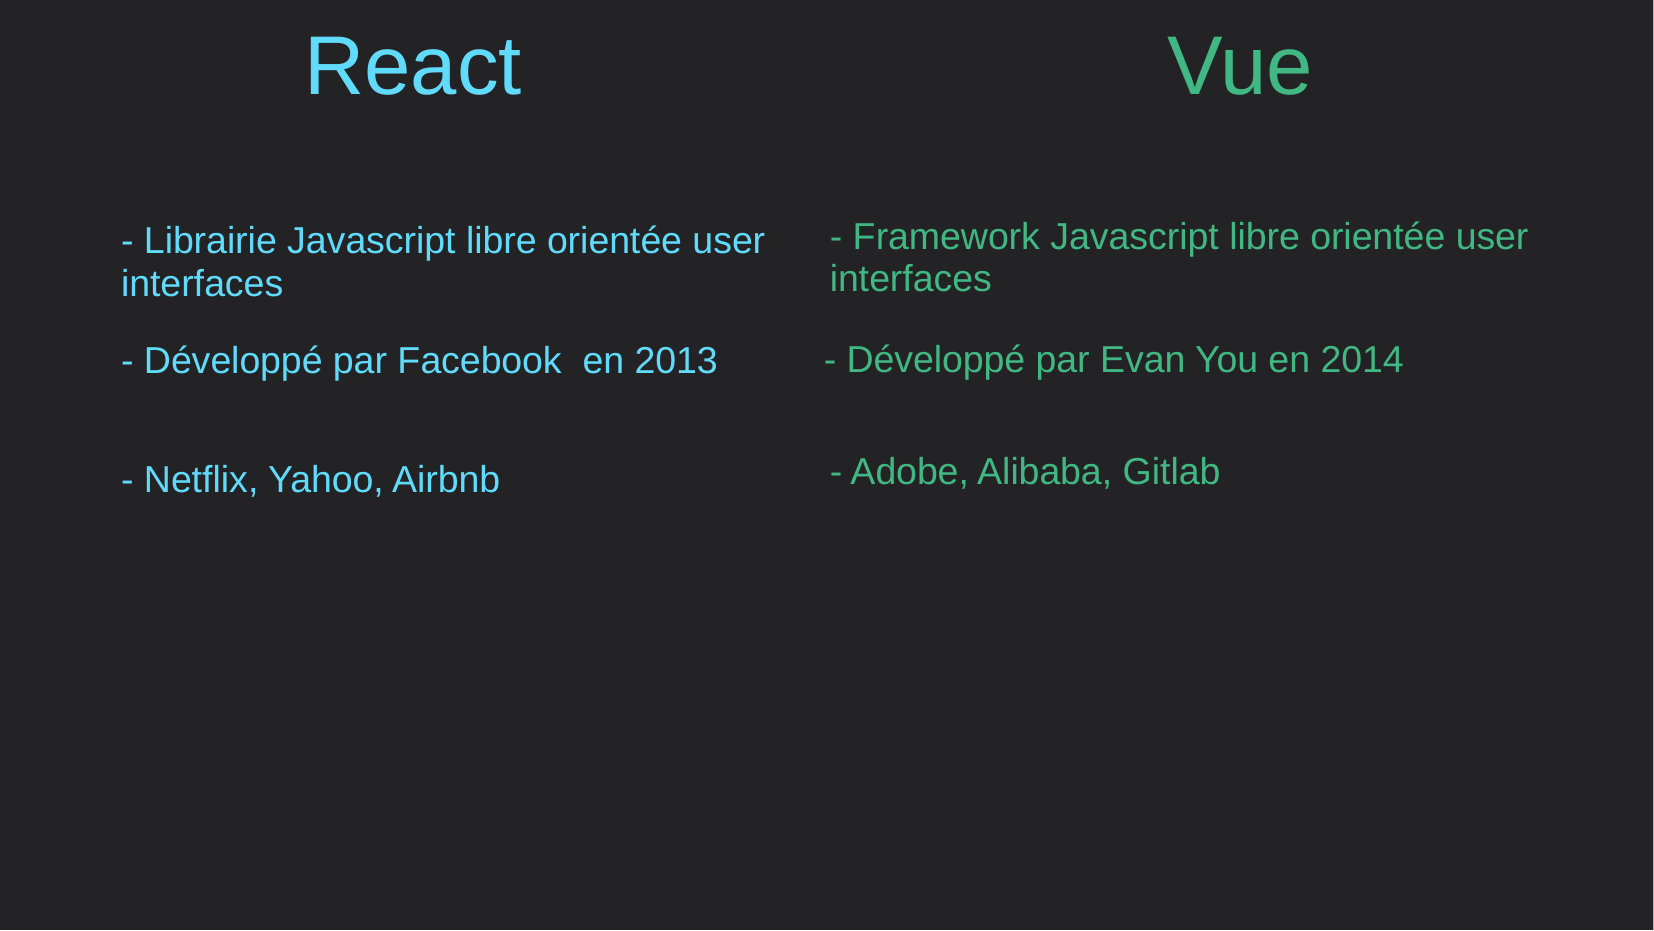

React
Vue
- Framework Javascript libre orientée user interfaces
- Librairie Javascript libre orientée user interfaces
- Développé par Evan You en 2014
- Développé par Facebook en 2013
- Adobe, Alibaba, Gitlab
- Netflix, Yahoo, Airbnb